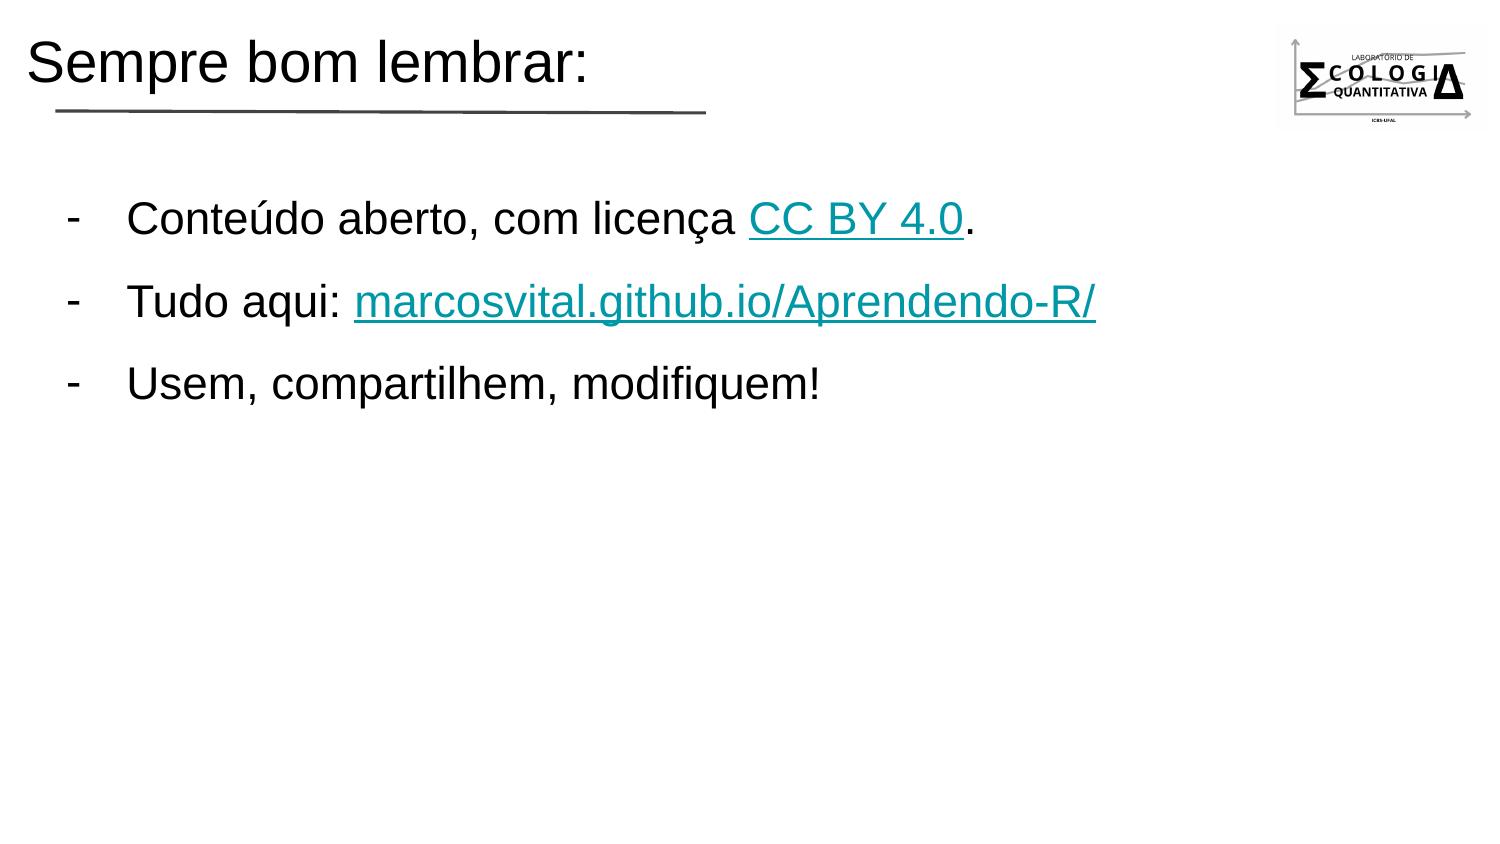

Sempre bom lembrar:
Conteúdo aberto, com licença CC BY 4.0.
Tudo aqui: marcosvital.github.io/Aprendendo-R/
Usem, compartilhem, modifiquem!